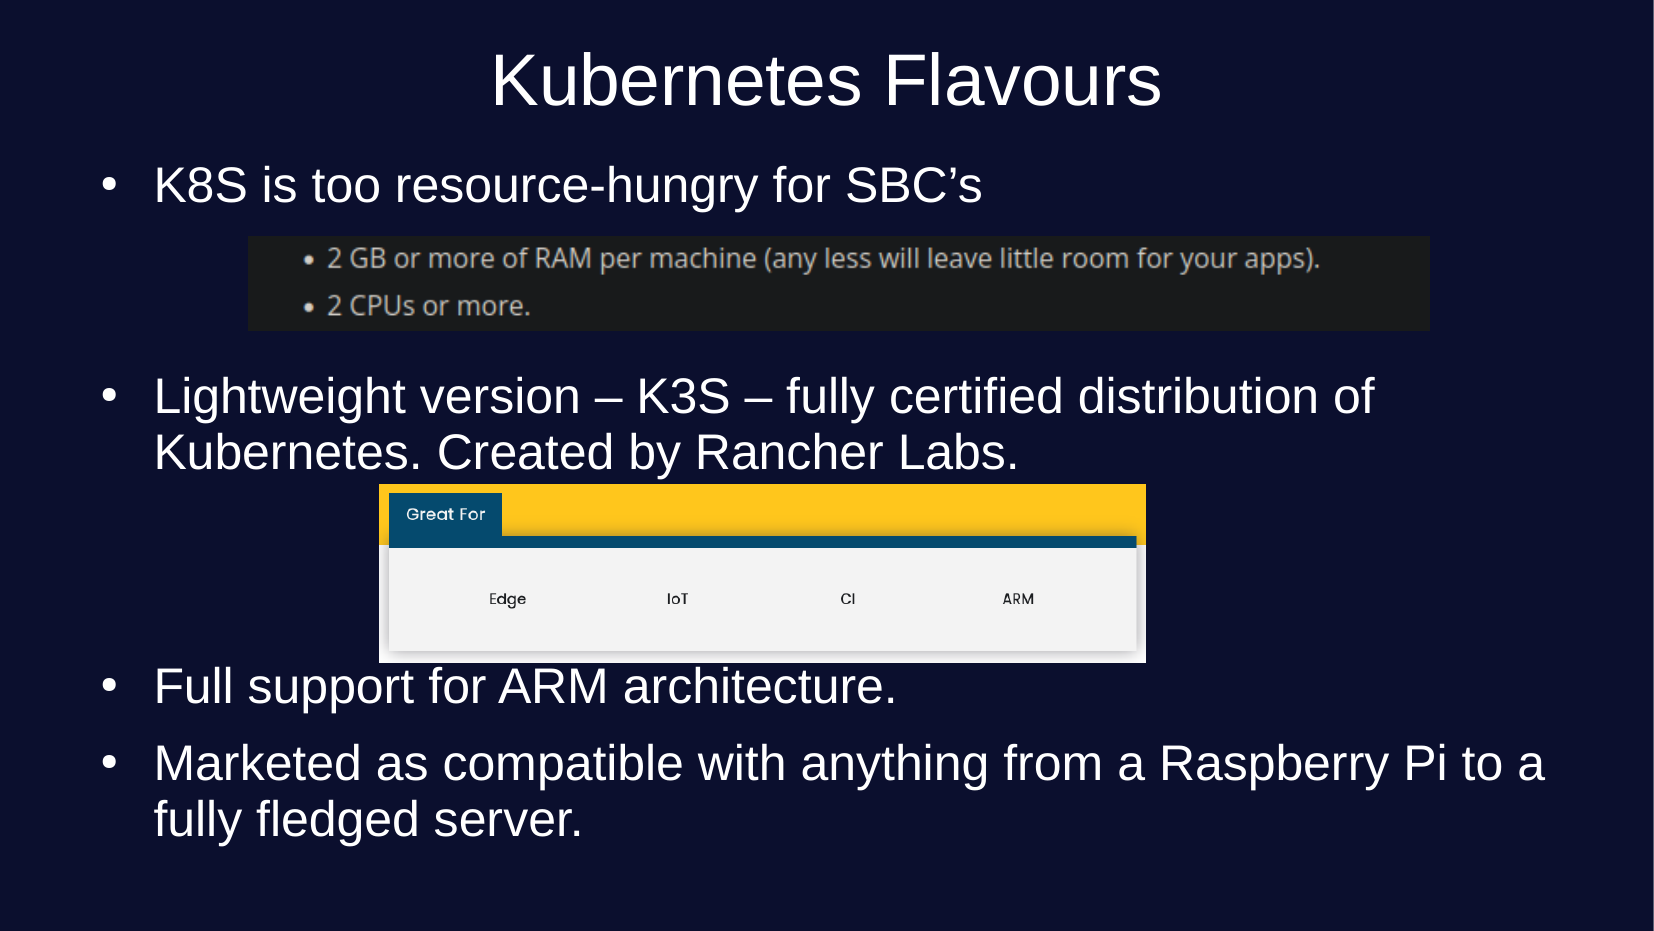

# Kubernetes Flavours
K8S is too resource-hungry for SBC’s
Lightweight version – K3S – fully certified distribution of Kubernetes. Created by Rancher Labs.
Full support for ARM architecture.
Marketed as compatible with anything from a Raspberry Pi to a fully fledged server.